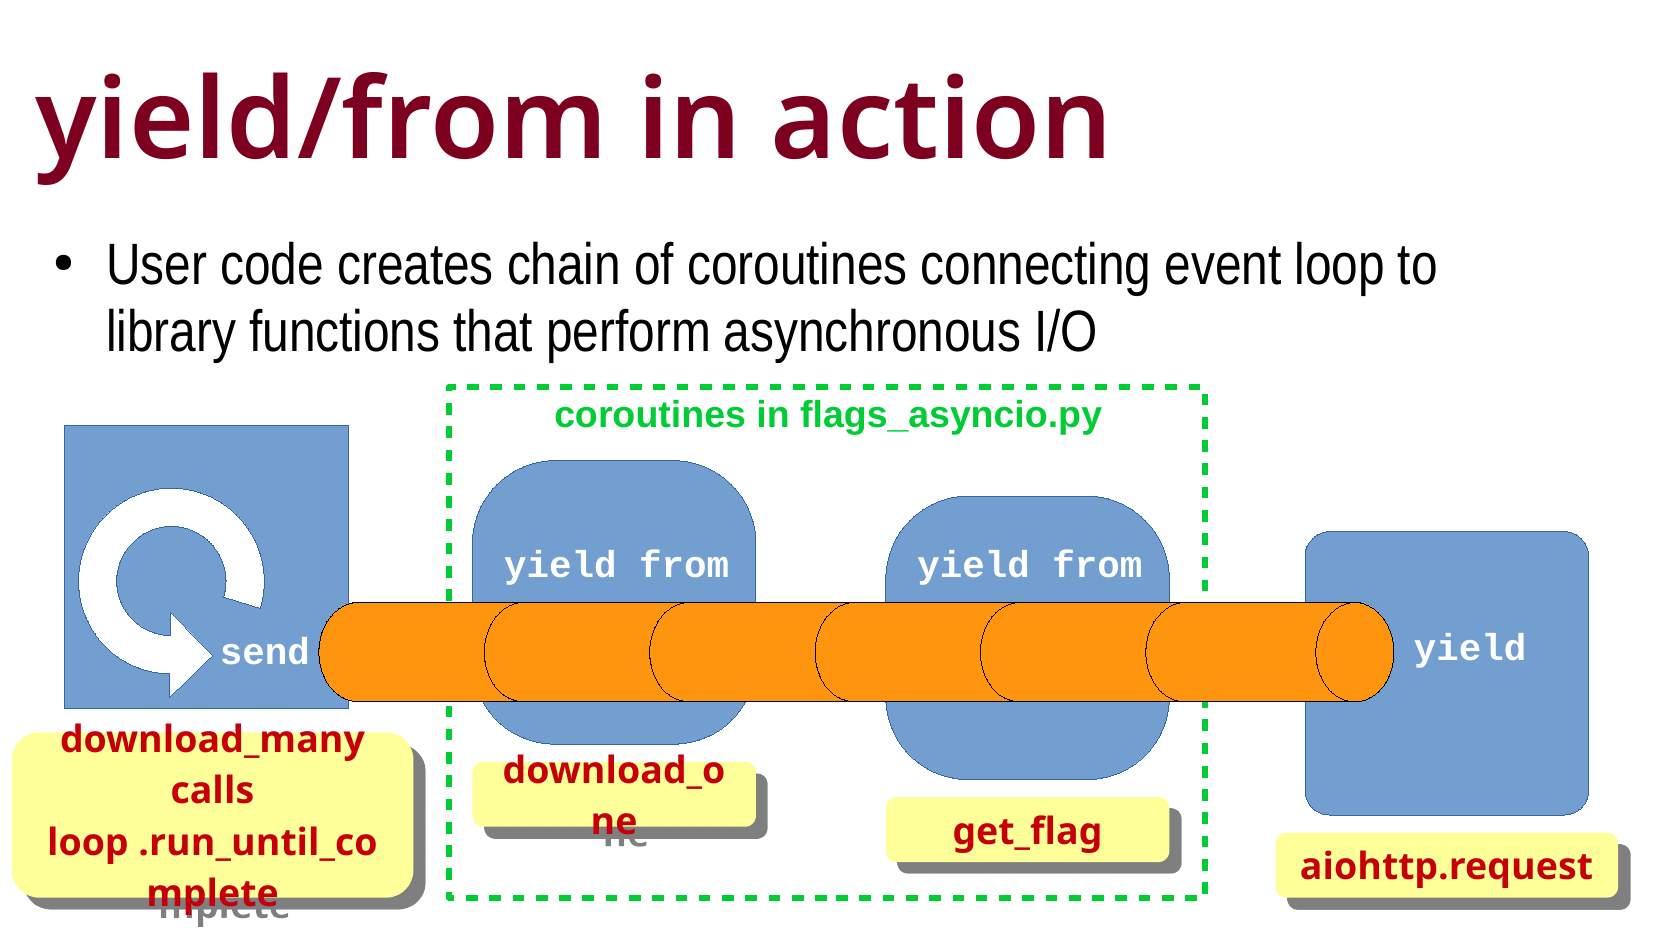

# yield/from in action
User code creates chain of coroutines connecting event loop to library functions that perform asynchronous I/O
coroutines in flags_asyncio.py
yield from
yield from
yield
send
download_many calls loop .run_until_complete
download_one
get_flag
aiohttp.request